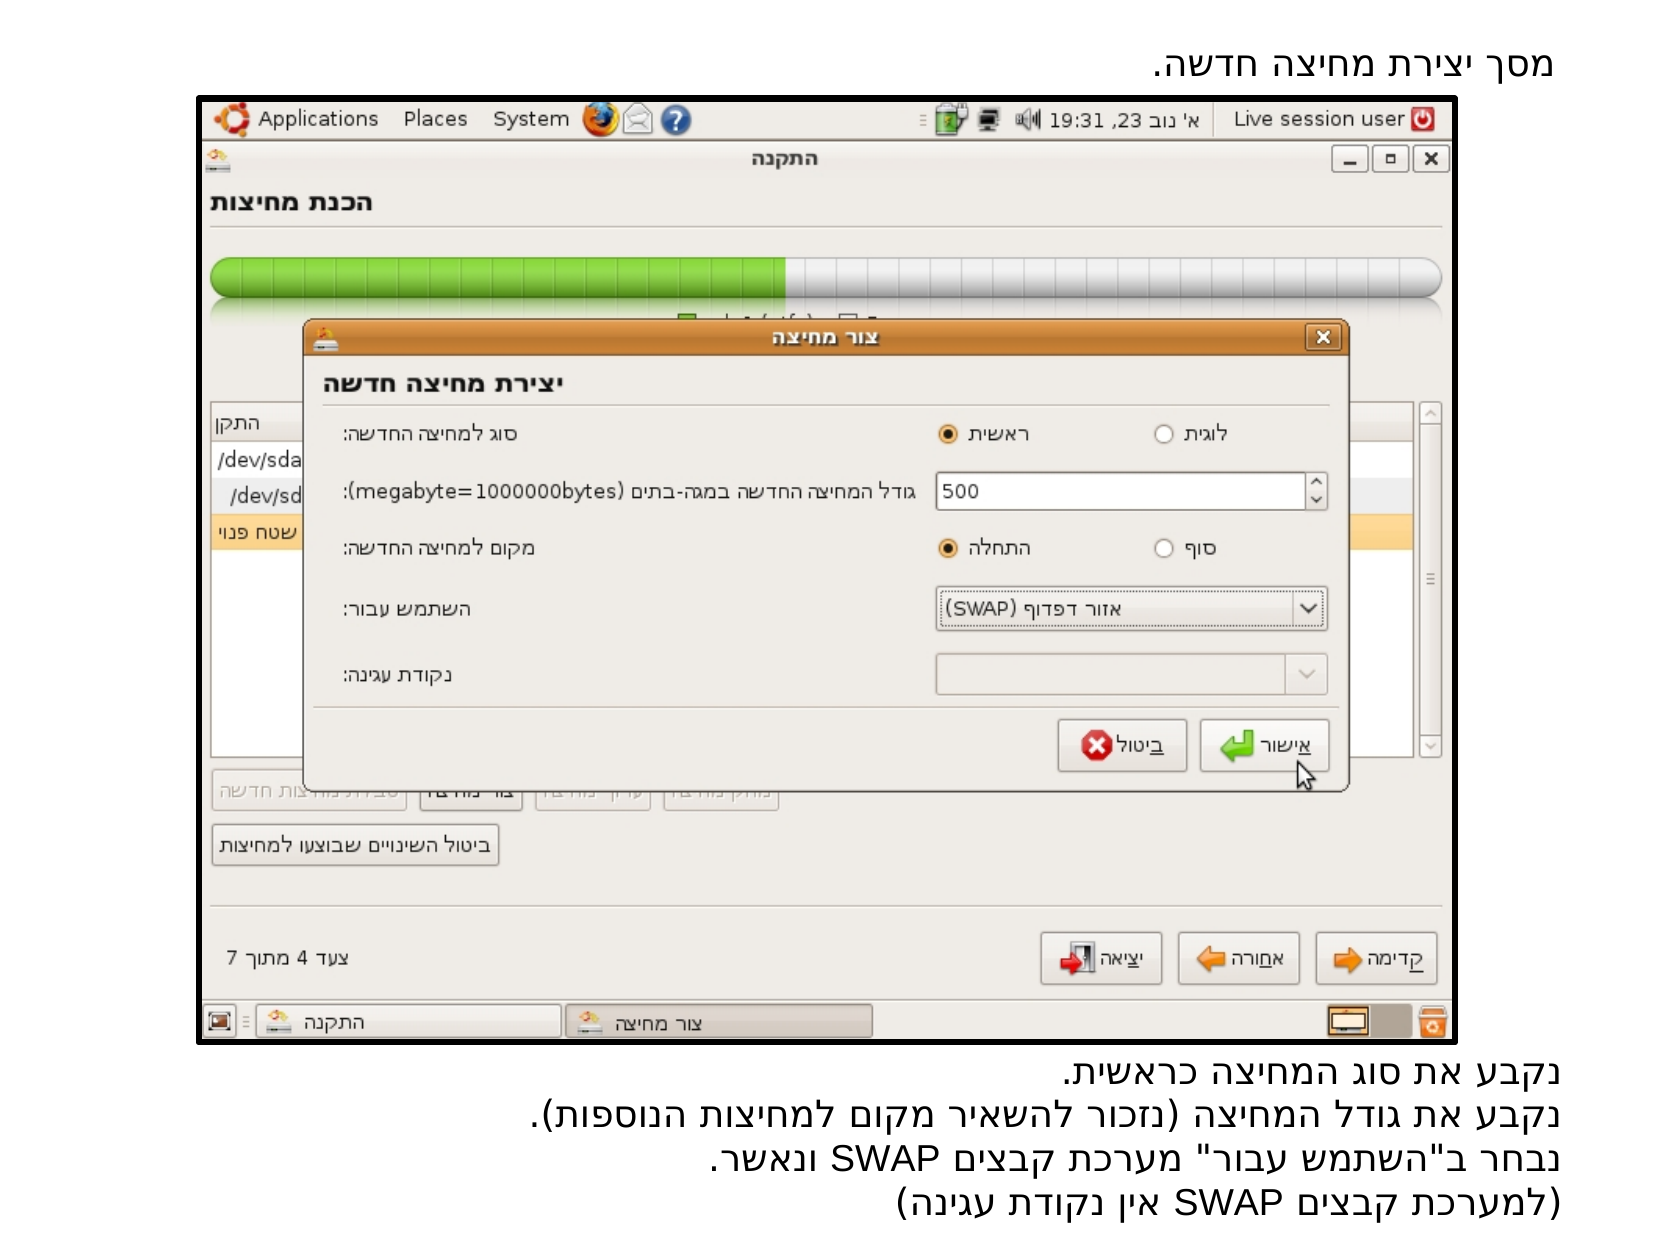

מסך יצירת מחיצה חדשה.
נקבע את סוג המחיצה כראשית.
נקבע את גודל המחיצה (נזכור להשאיר מקום למחיצות הנוספות).
נבחר ב"השתמש עבור" מערכת קבצים SWAP ונאשר.
(למערכת קבצים SWAP אין נקודת עגינה)